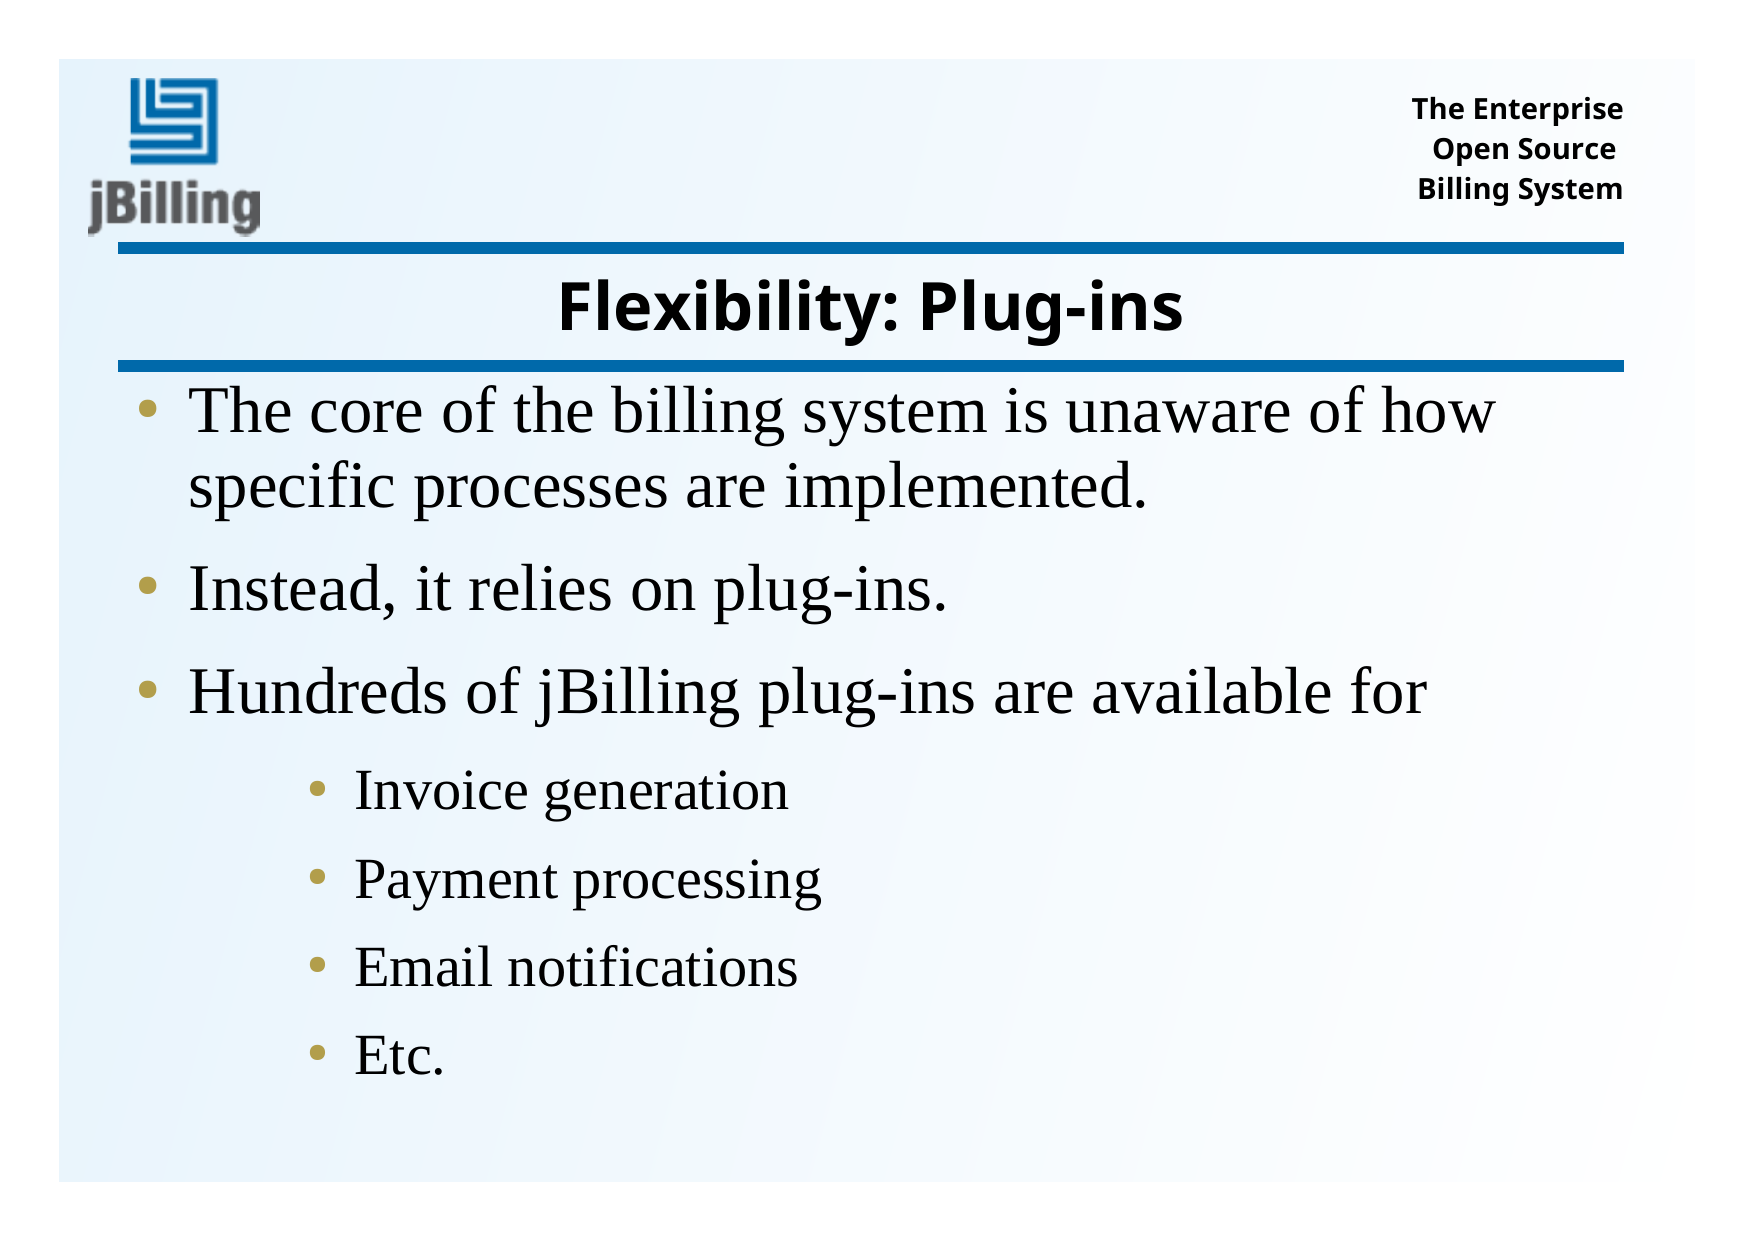

# Flexibility: Plug-ins
The core of the billing system is unaware of how specific processes are implemented.
Instead, it relies on plug-ins.
Hundreds of jBilling plug-ins are available for
Invoice generation
Payment processing
Email notifications
Etc.